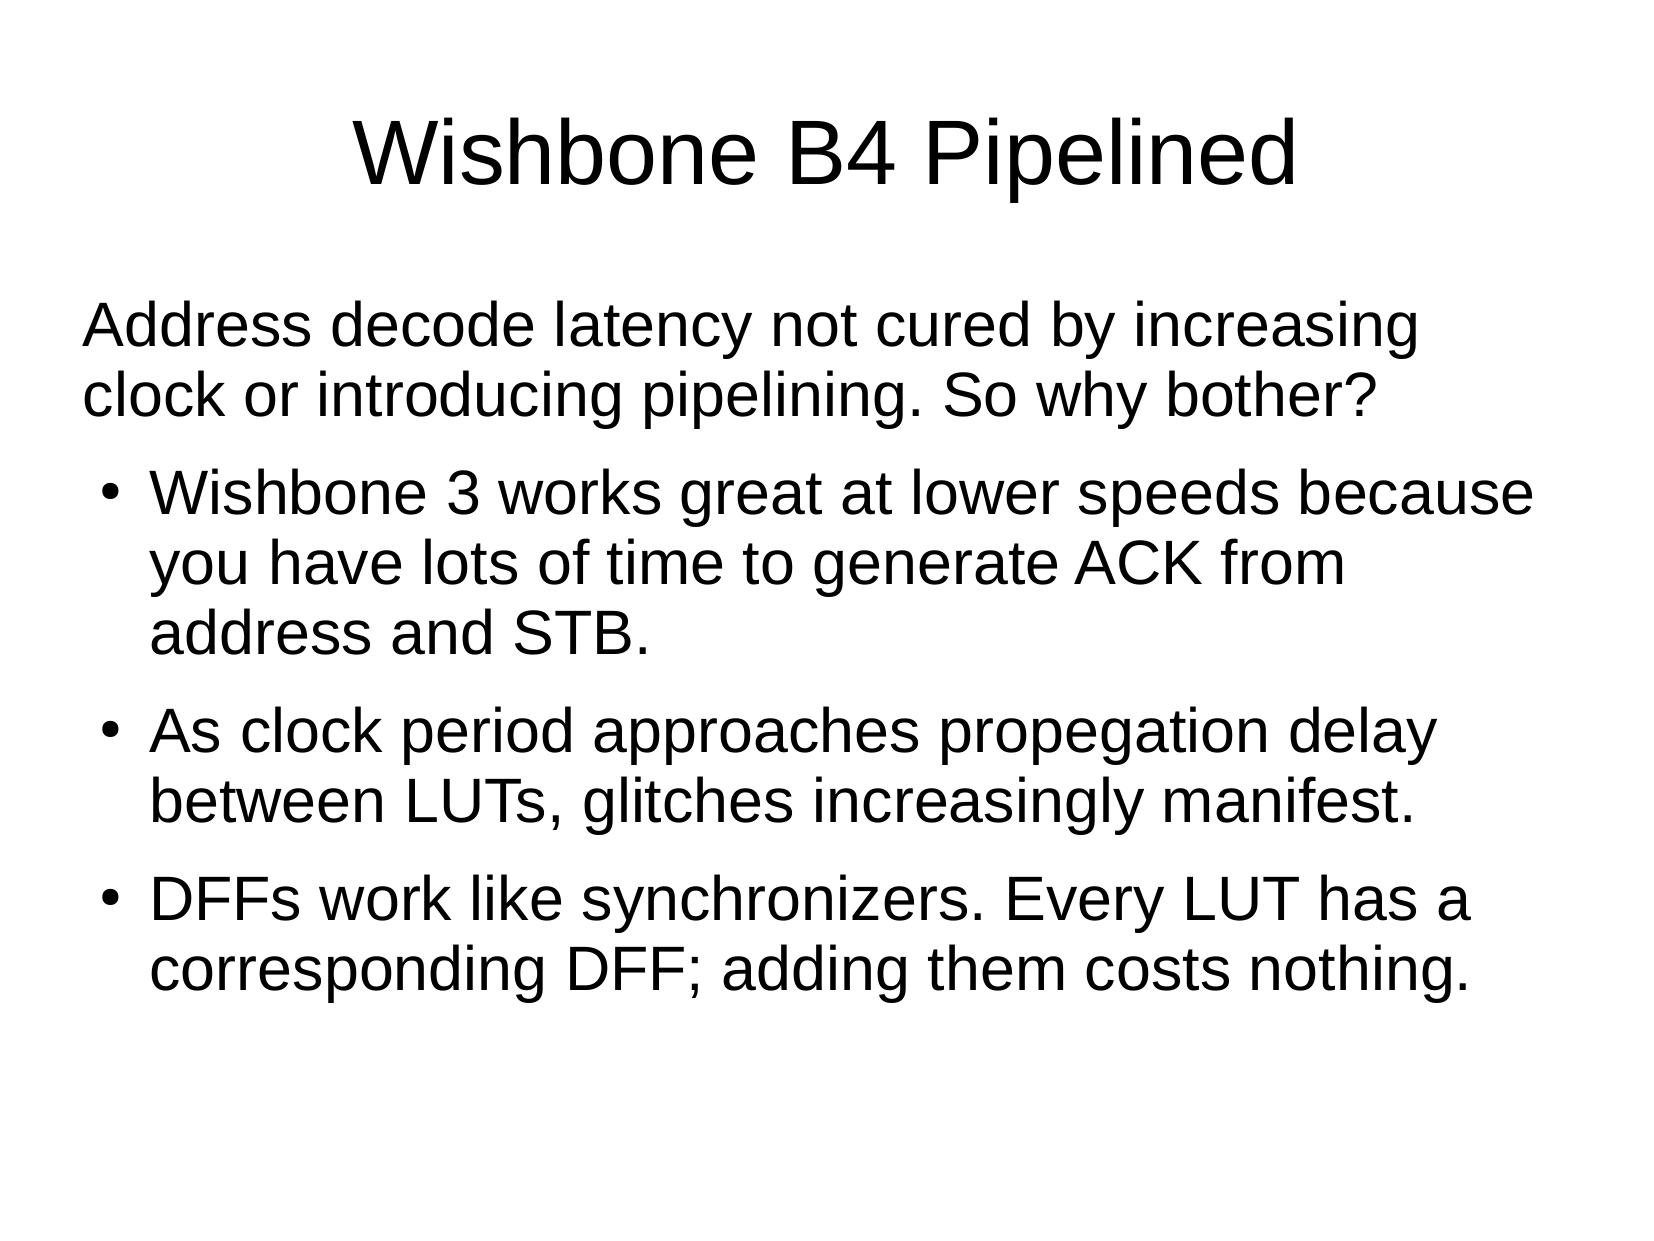

# Wishbone B4 Pipelined
Address decode latency not cured by increasing clock or introducing pipelining. So why bother?
Wishbone 3 works great at lower speeds because you have lots of time to generate ACK from address and STB.
As clock period approaches propegation delay between LUTs, glitches increasingly manifest.
DFFs work like synchronizers. Every LUT has a corresponding DFF; adding them costs nothing.